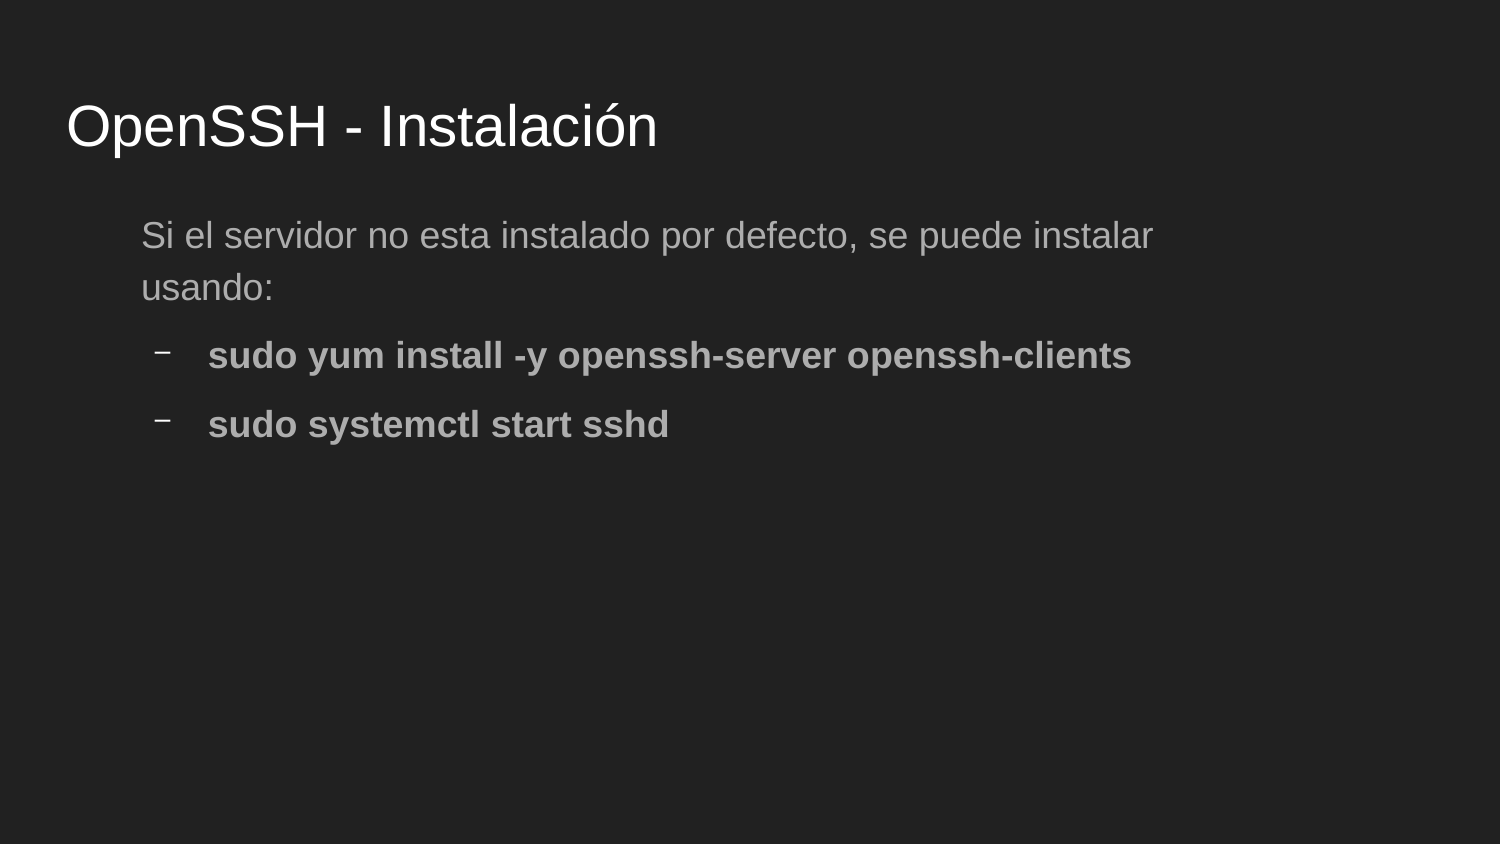

# OpenSSH - Instalación
Si el servidor no esta instalado por defecto, se puede instalar usando:
sudo yum install -y openssh-server openssh-clients
sudo systemctl start sshd